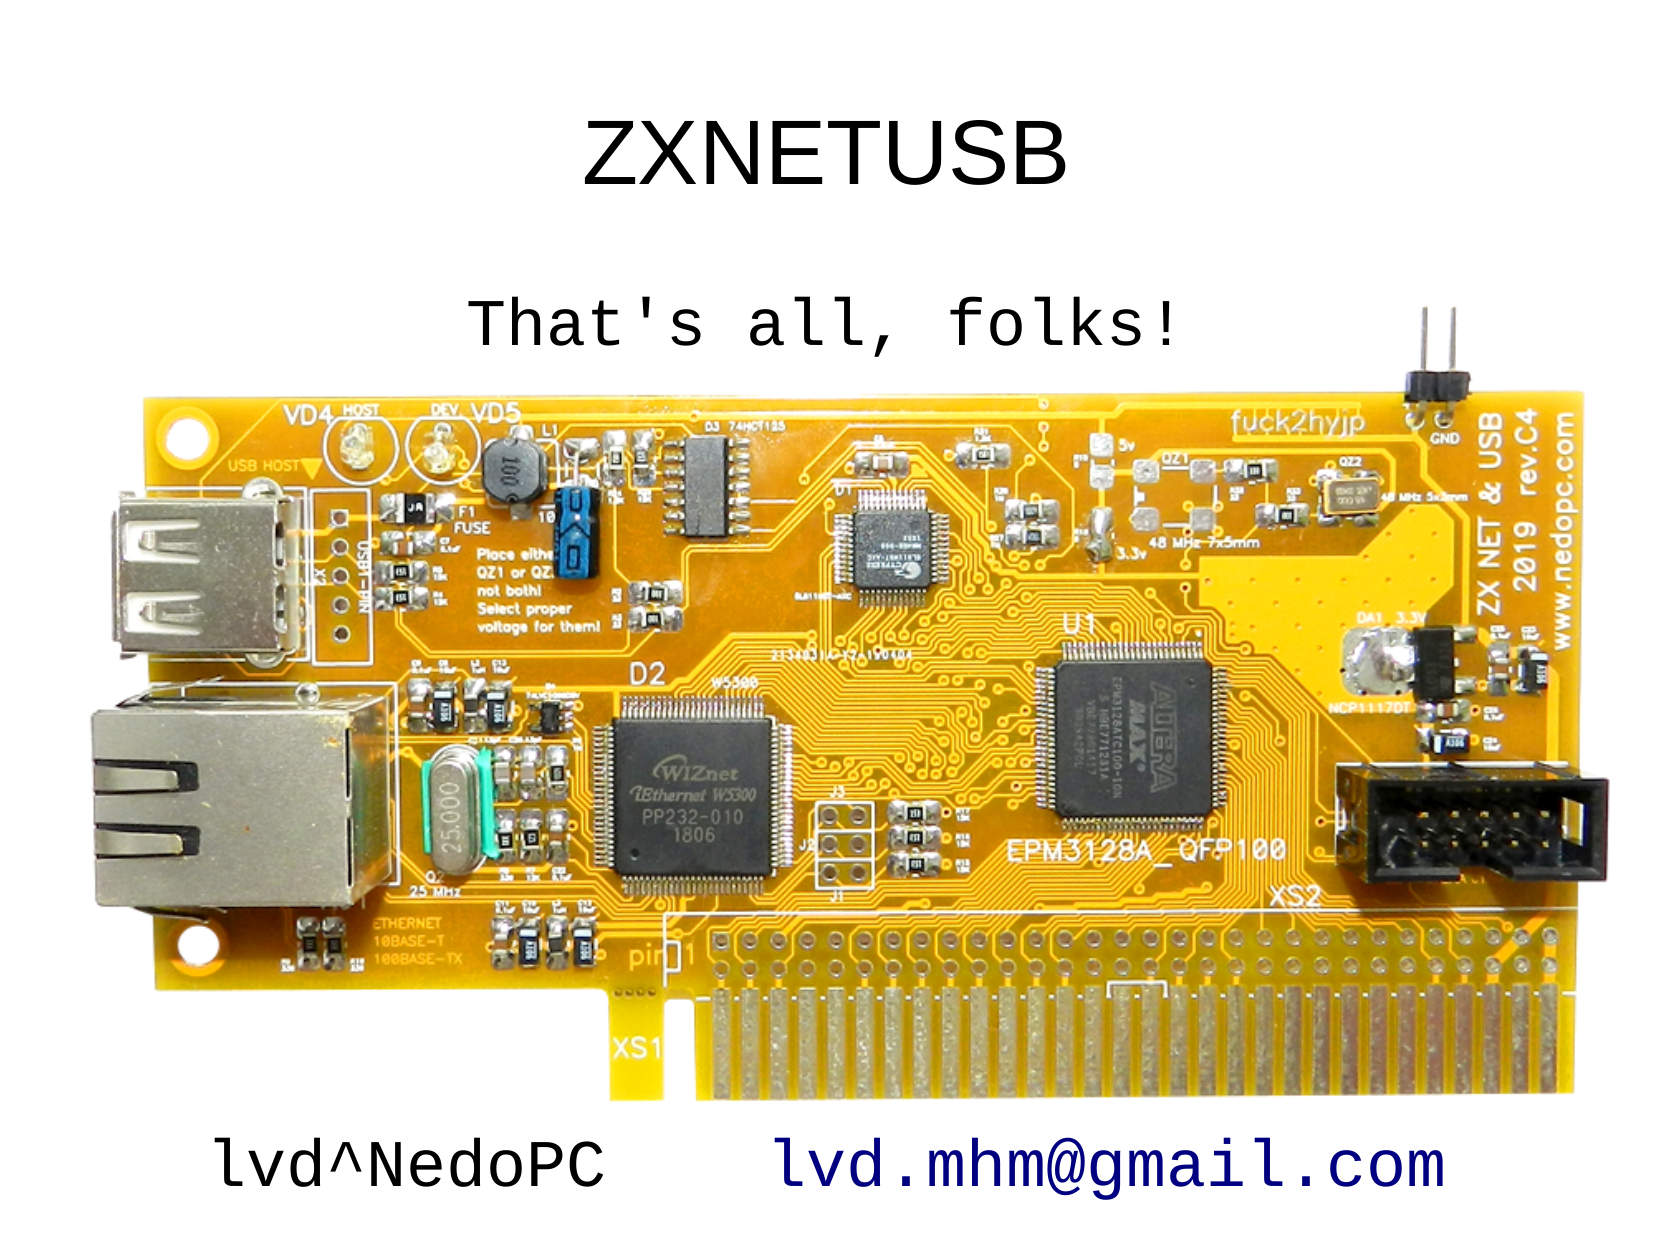

# ZXNETUSB
That's all, folks!
lvd^NedoPC lvd.mhm@gmail.com